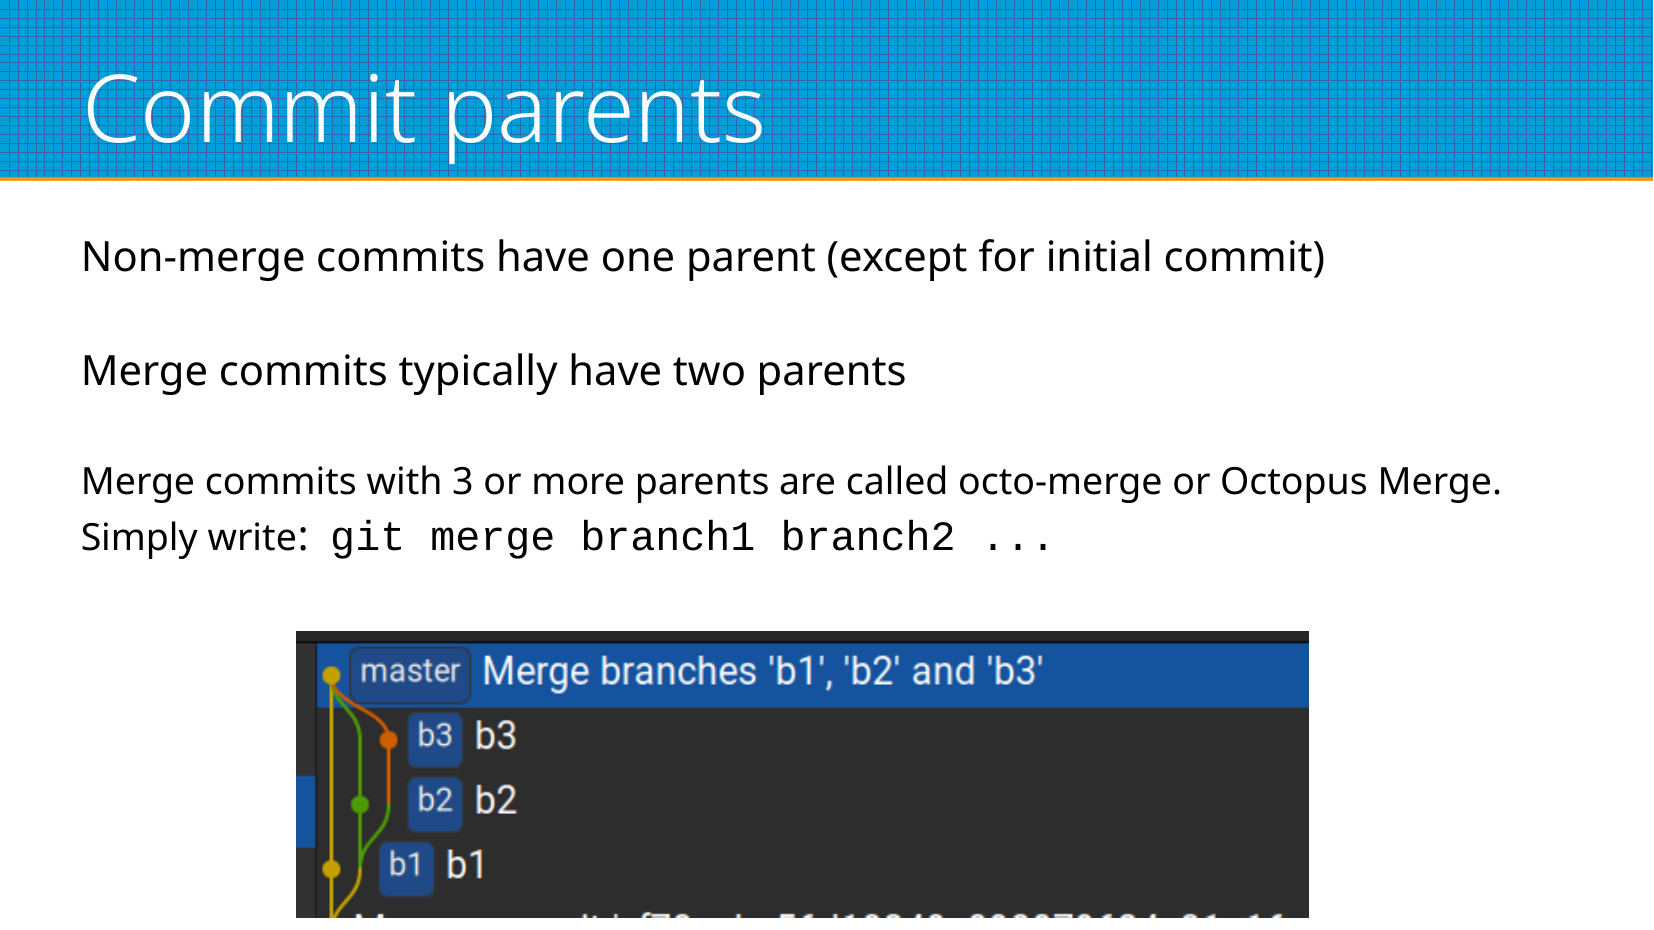

# Commit parents
Non-merge commits have one parent (except for initial commit)
Merge commits typically have two parents
Merge commits with 3 or more parents are called octo-merge or Octopus Merge.
Simply write: git merge branch1 branch2 ...